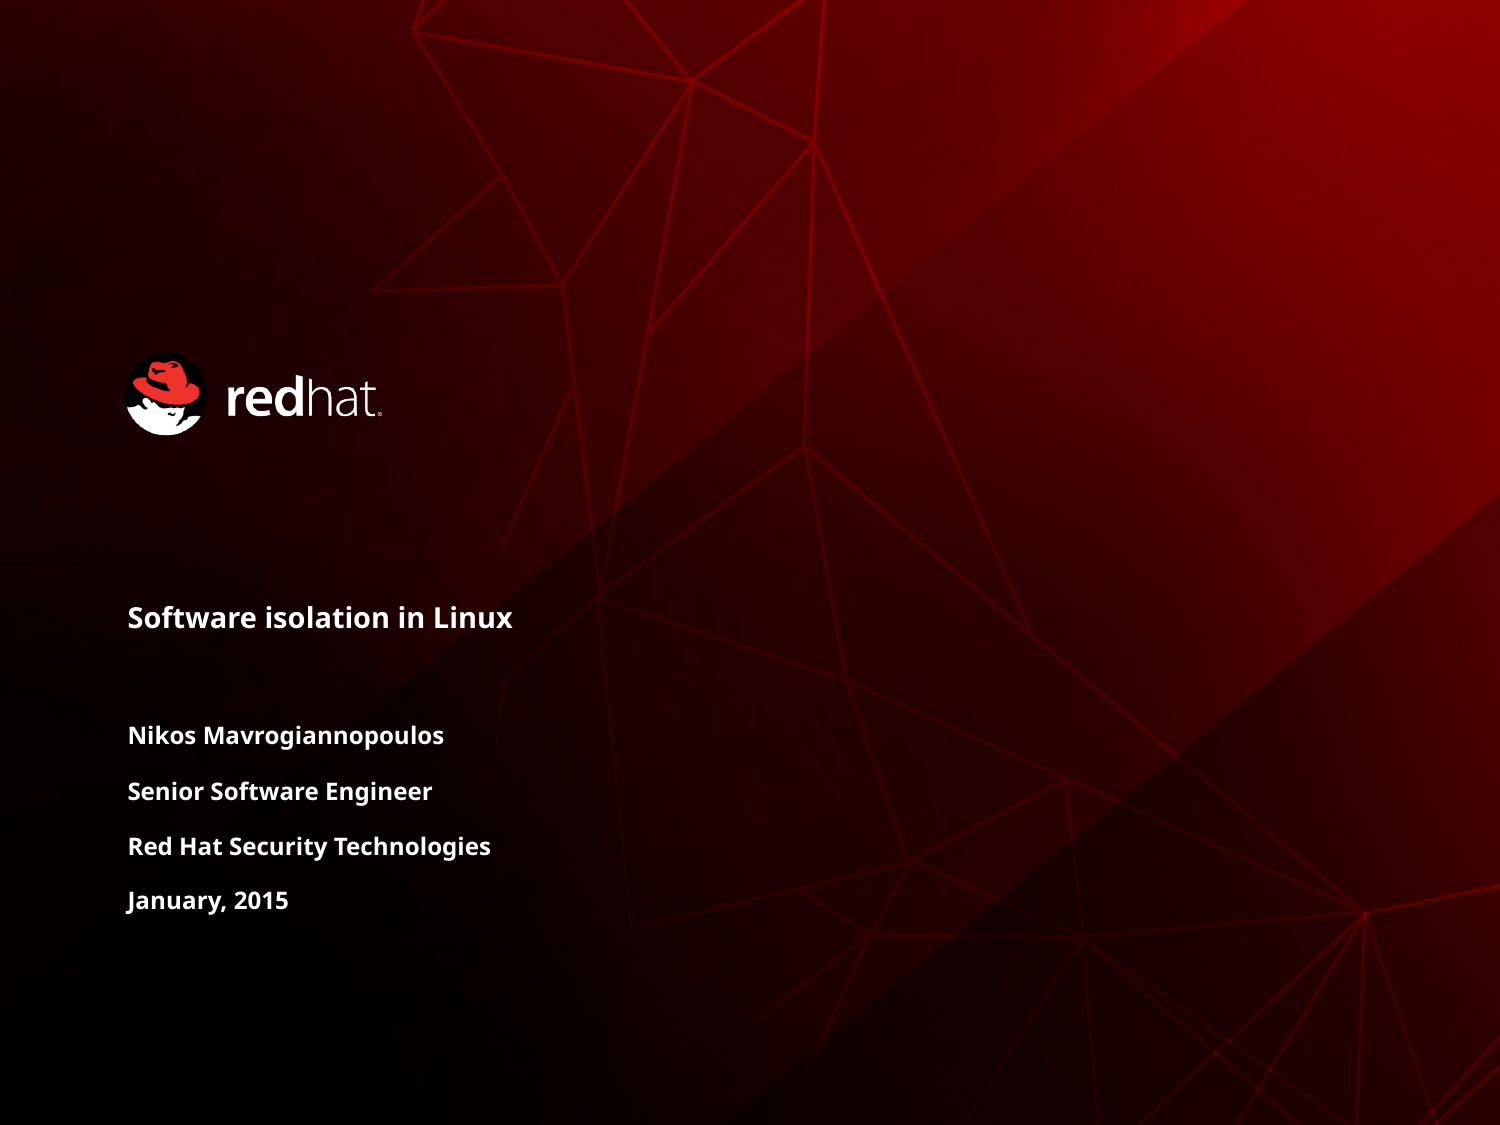

# Software isolation in Linux
Nikos Mavrogiannopoulos
Senior Software Engineer
Red Hat Security Technologies
January, 2015